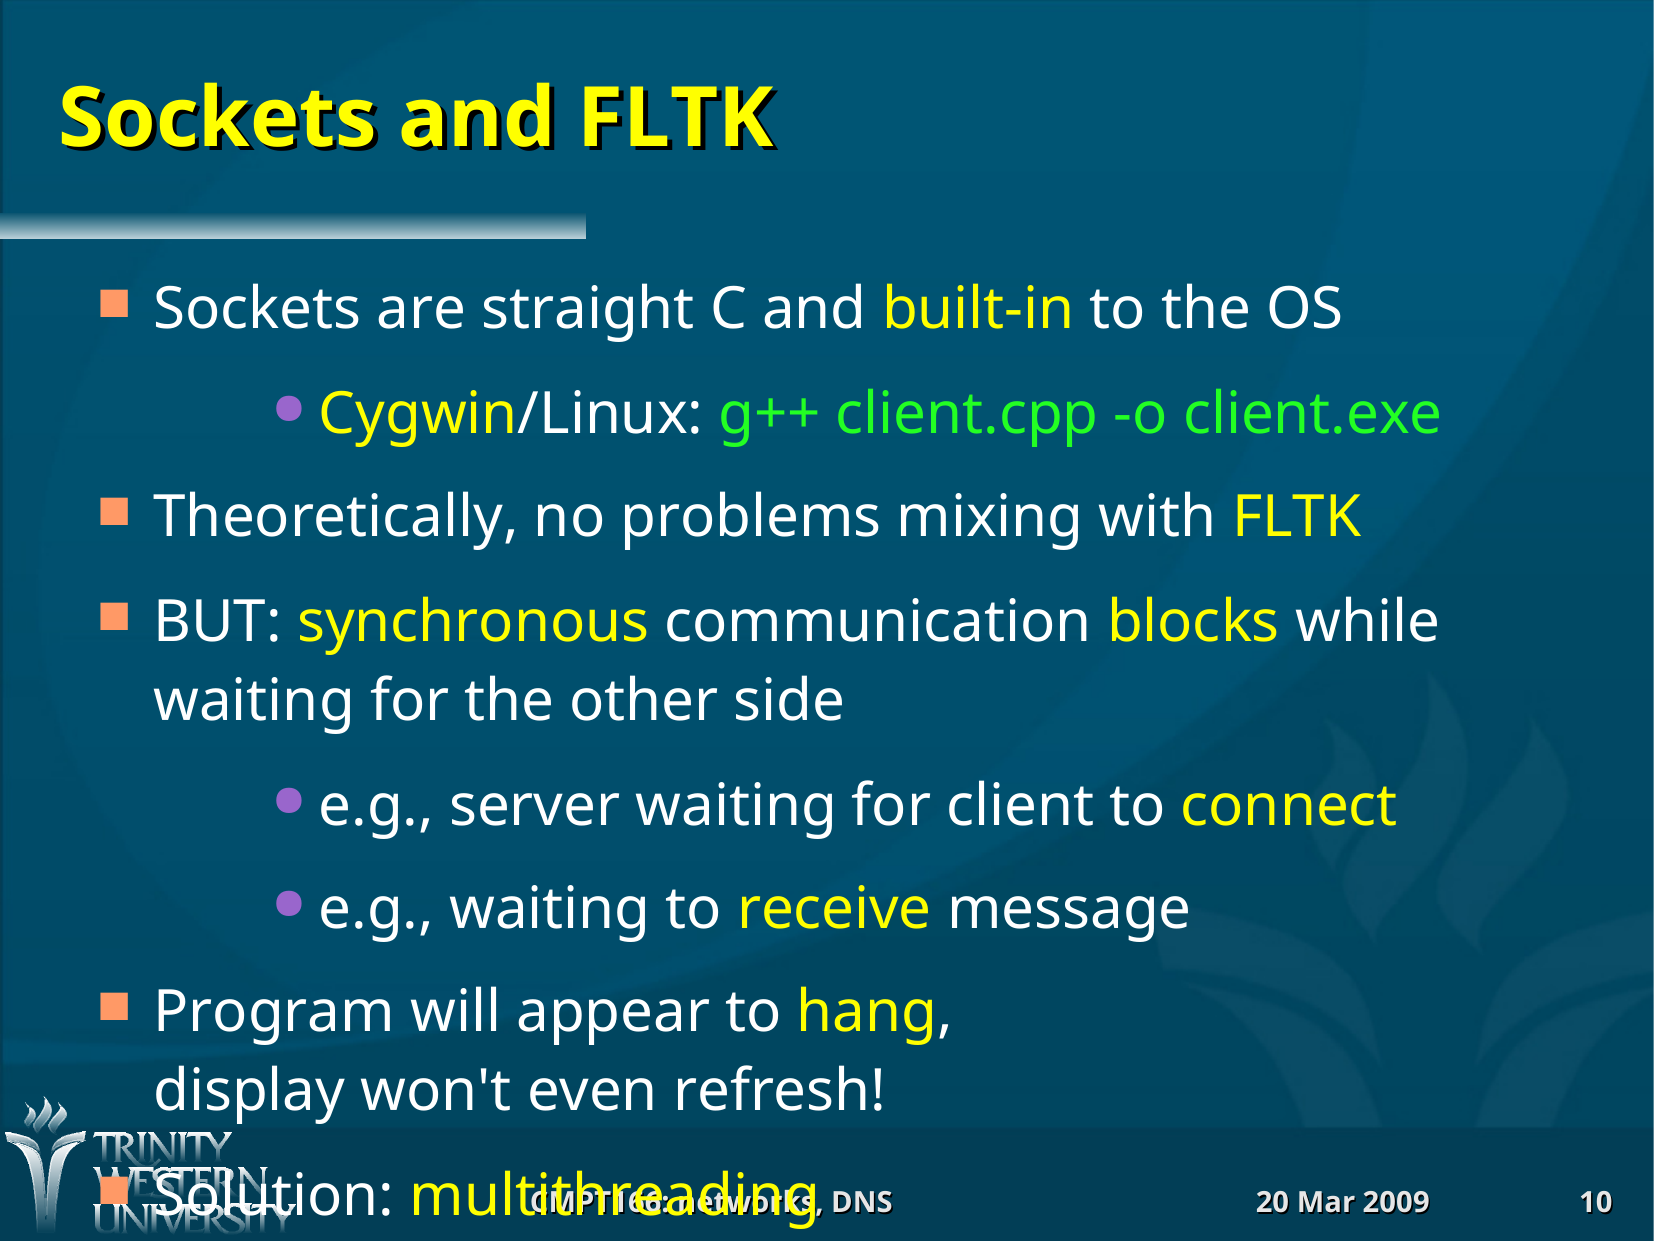

# Sockets and FLTK
Sockets are straight C and built-in to the OS
Cygwin/Linux: g++ client.cpp -o client.exe
Theoretically, no problems mixing with FLTK
BUT: synchronous communication blocks while waiting for the other side
e.g., server waiting for client to connect
e.g., waiting to receive message
Program will appear to hang,
display won't even refresh!
Solution: multithreading
CMPT166: networks, DNS
20 Mar 2009
10